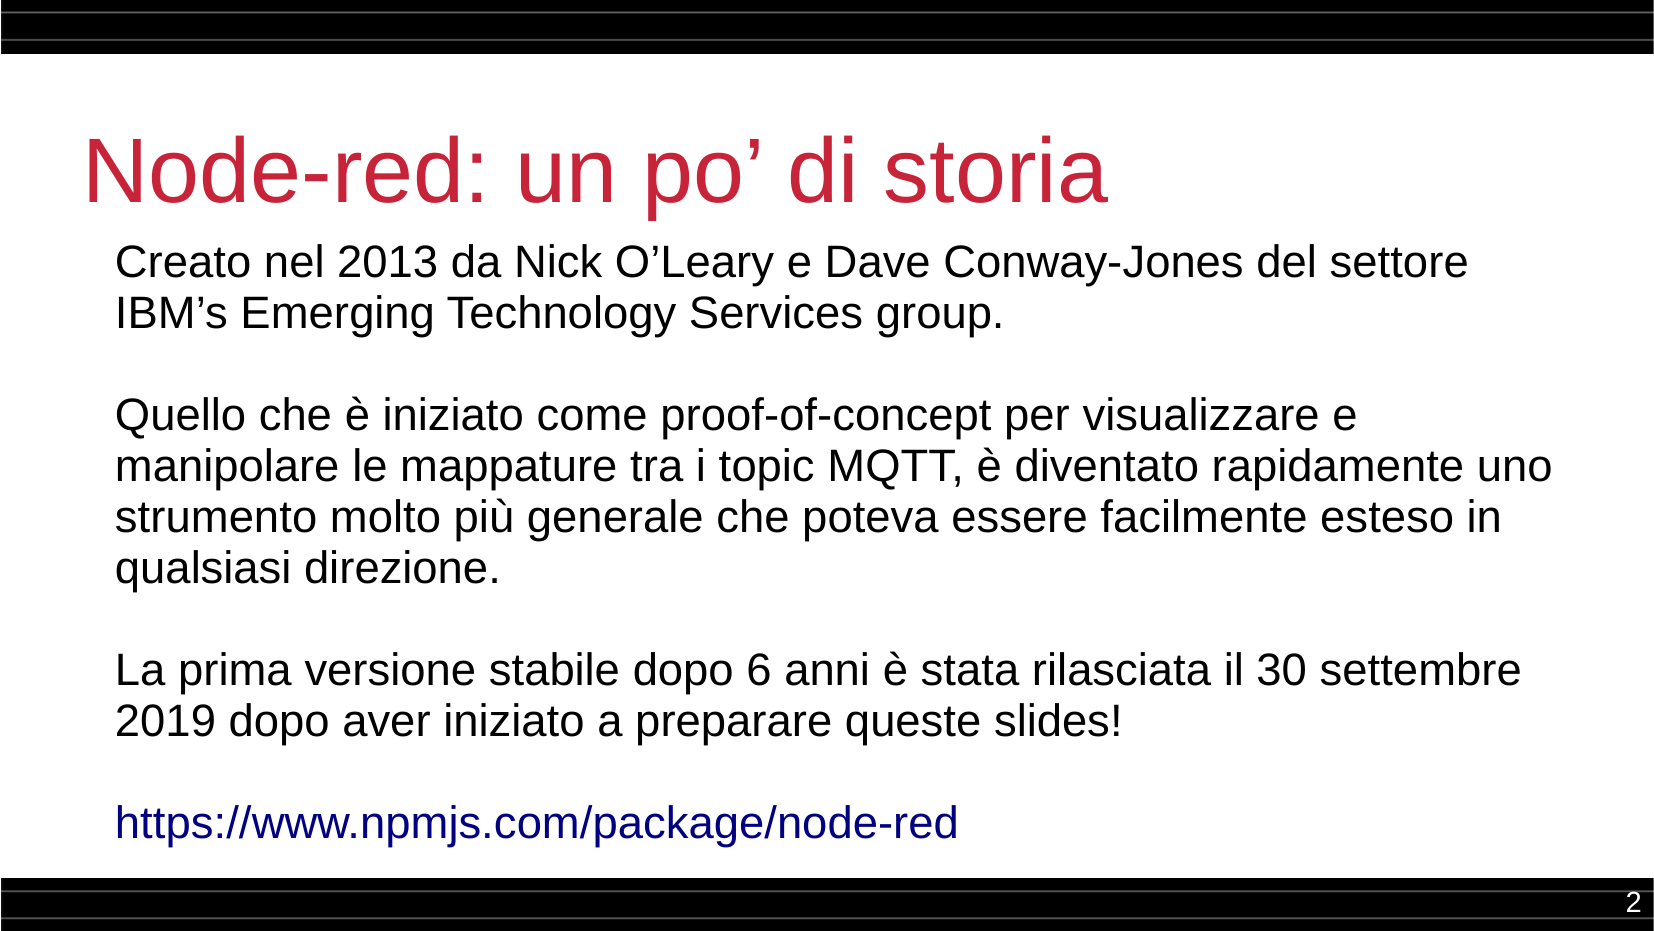

# Node-red: un po’ di storia
Creato nel 2013 da Nick O’Leary e Dave Conway-Jones del settore IBM’s Emerging Technology Services group.
Quello che è iniziato come proof-of-concept per visualizzare e manipolare le mappature tra i topic MQTT, è diventato rapidamente uno strumento molto più generale che poteva essere facilmente esteso in qualsiasi direzione.
La prima versione stabile dopo 6 anni è stata rilasciata il 30 settembre 2019 dopo aver iniziato a preparare queste slides!
https://www.npmjs.com/package/node-red